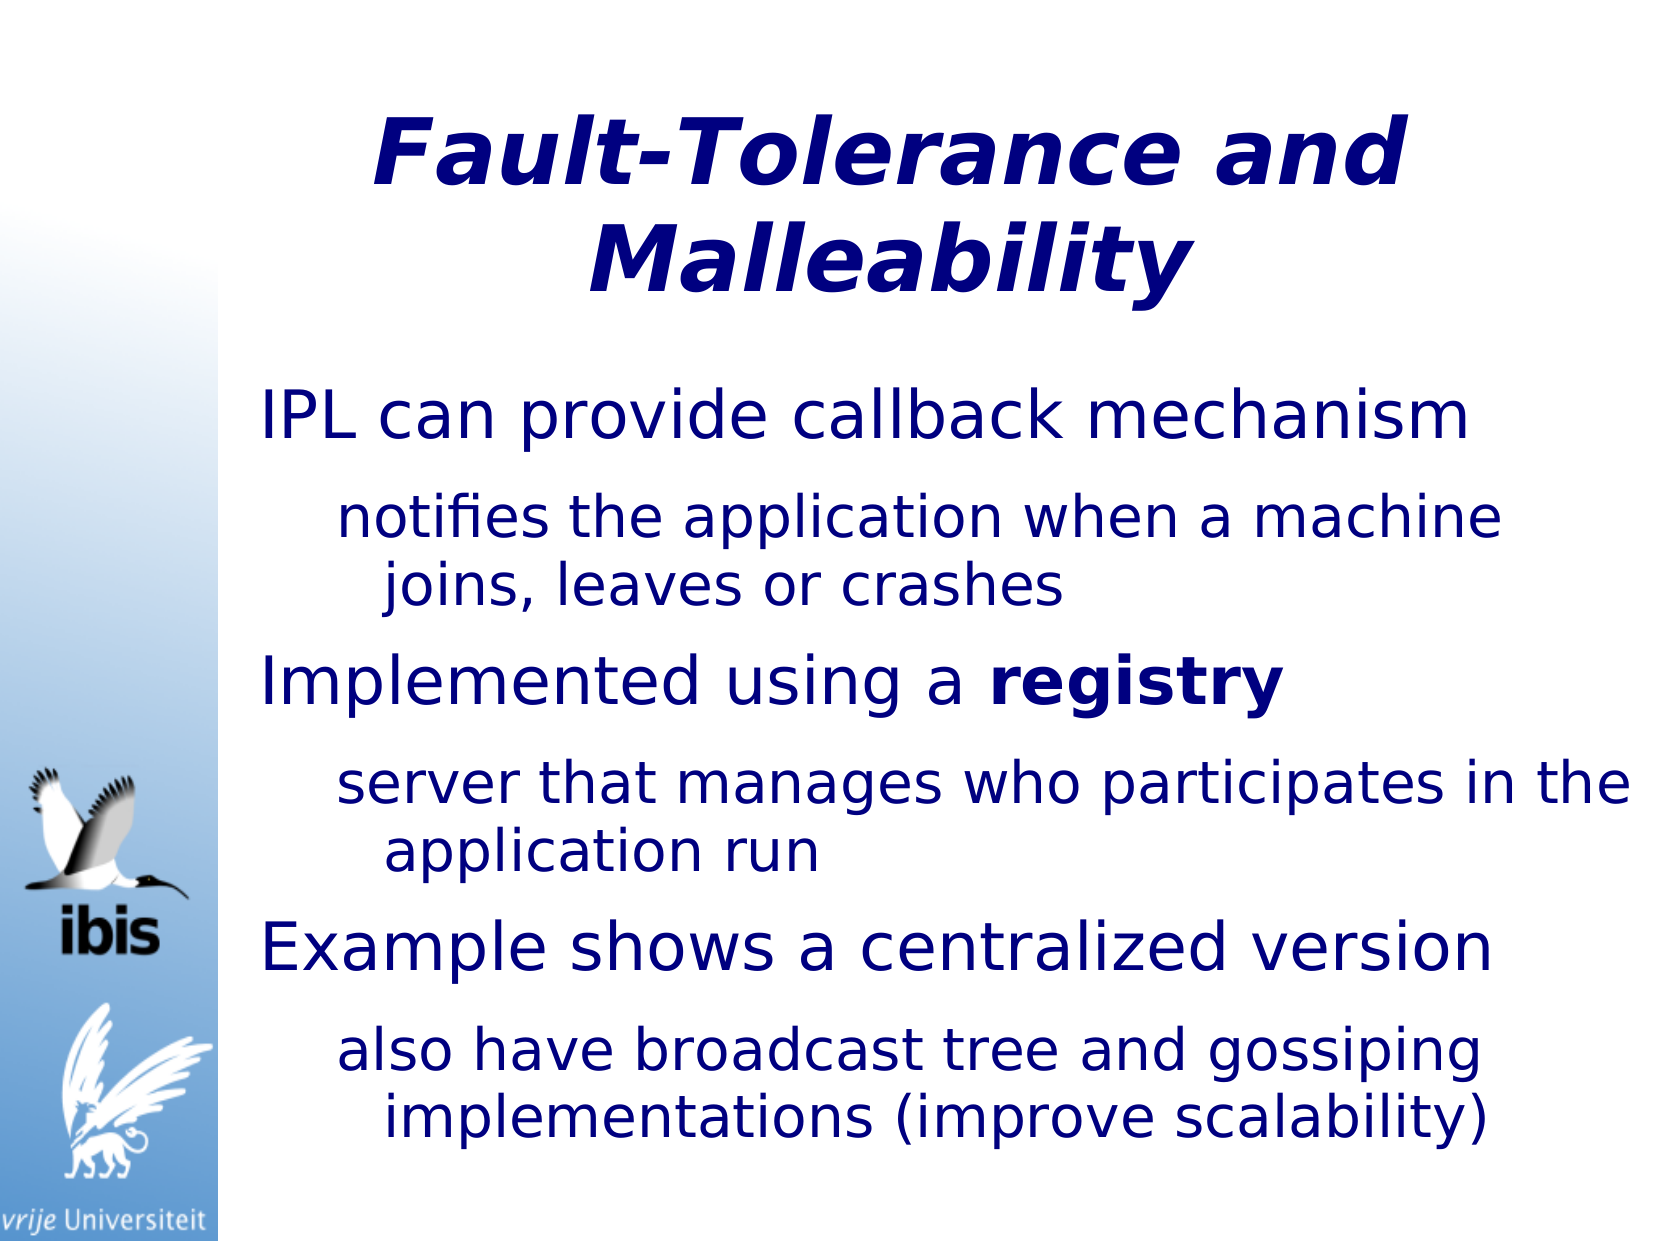

# Fault-Tolerance and Malleability
IPL can provide callback mechanism
notifies the application when a machine joins, leaves or crashes
Implemented using a registry
server that manages who participates in the application run
Example shows a centralized version
also have broadcast tree and gossiping implementations (improve scalability)